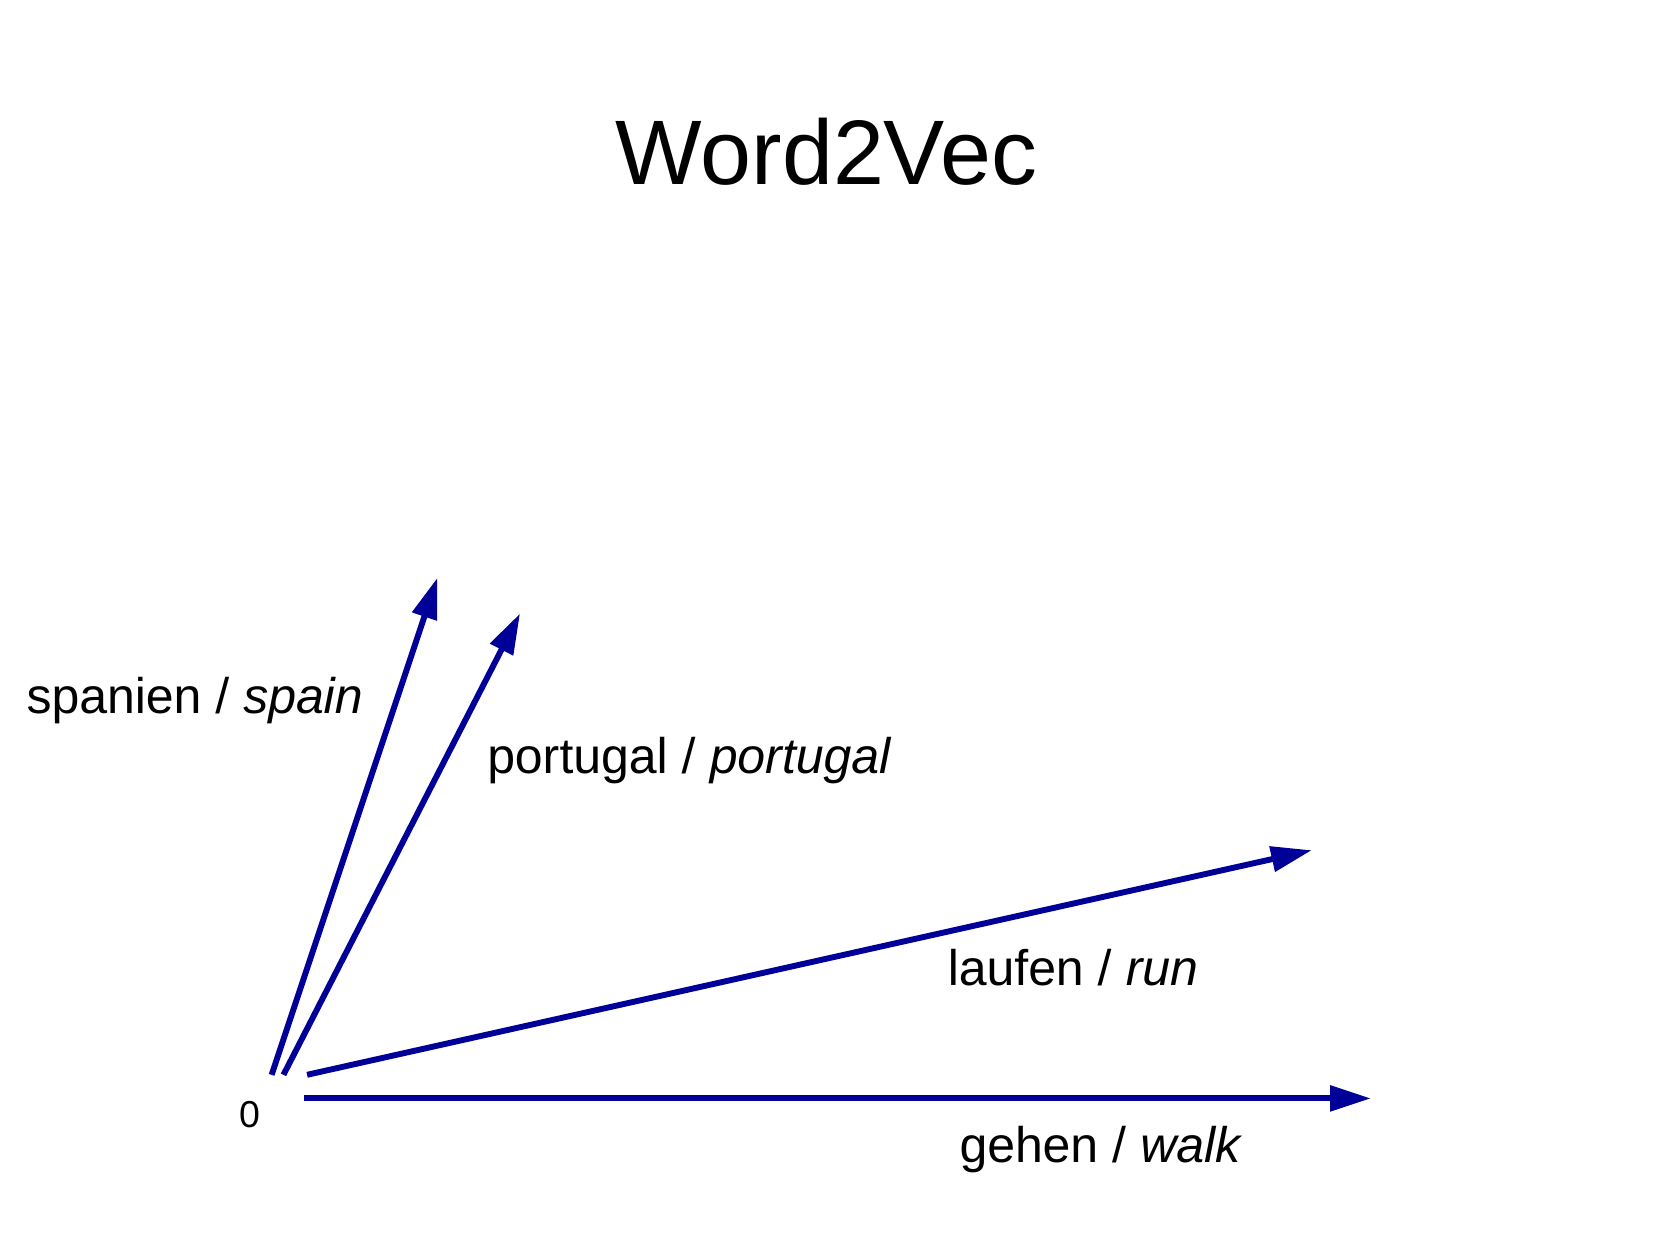

# Word2Vec
spanien / spain
portugal / portugal
laufen / run
0
gehen / walk